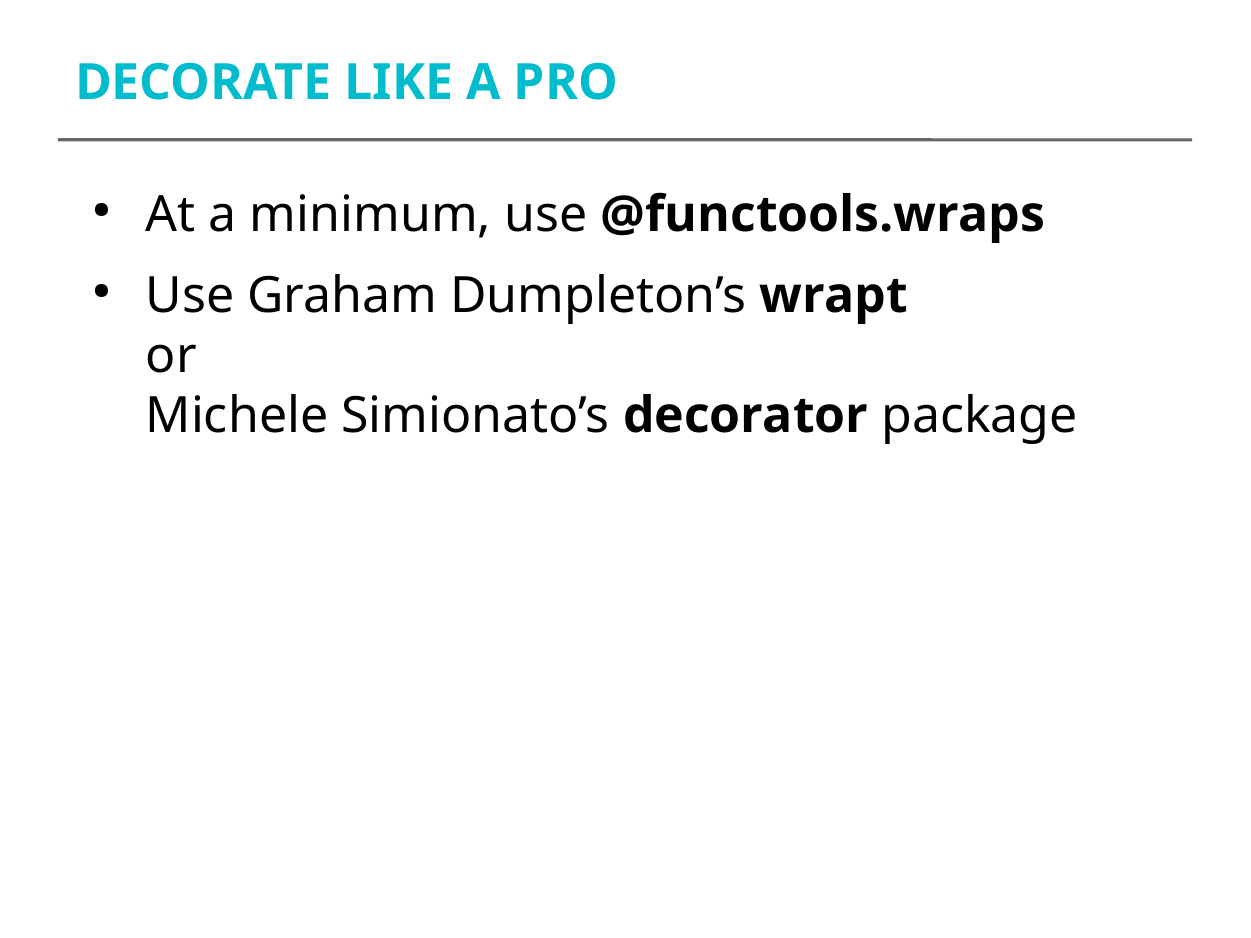

# DECORATE LIKE A PRO
At a minimum, use @functools.wraps
Use Graham Dumpleton’s wrapt
or
Michele Simionato’s decorator package